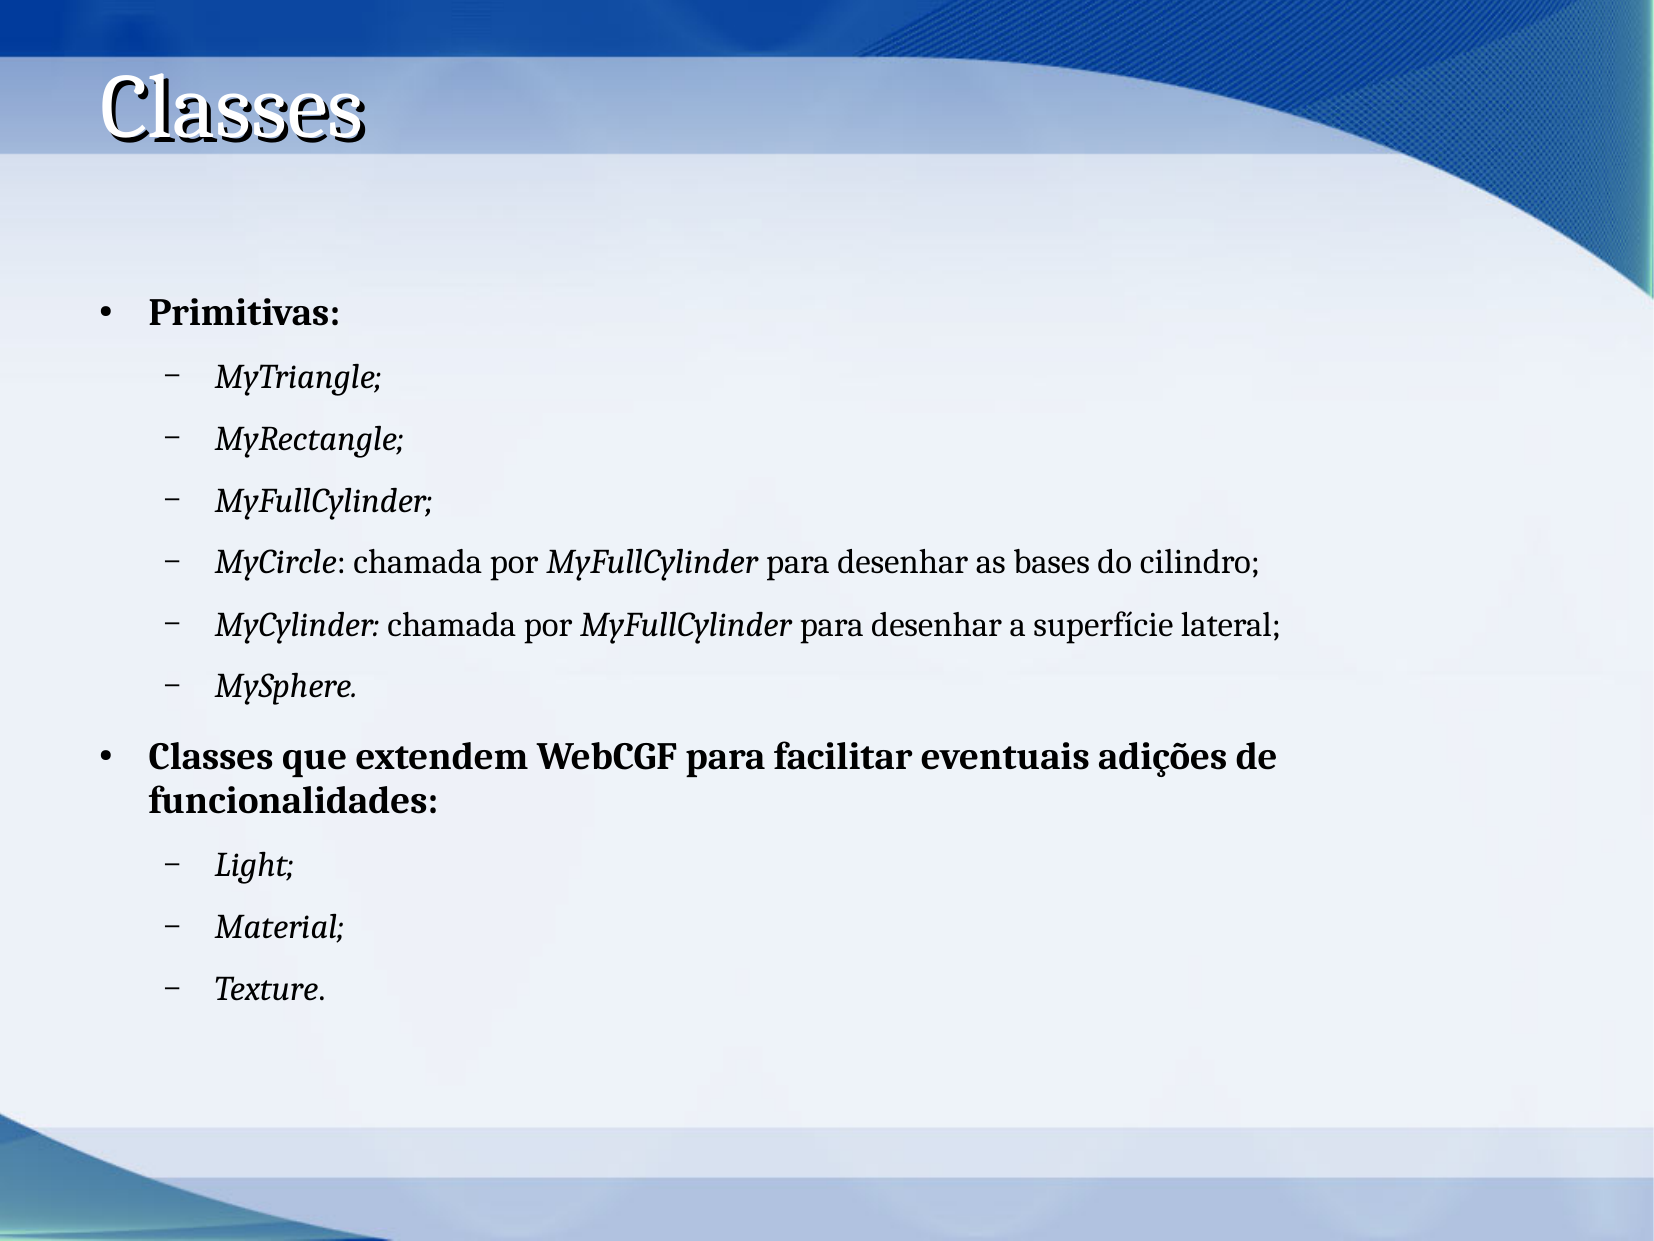

# Classes
Primitivas:
MyTriangle;
MyRectangle;
MyFullCylinder;
MyCircle: chamada por MyFullCylinder para desenhar as bases do cilindro;
MyCylinder: chamada por MyFullCylinder para desenhar a superfície lateral;
MySphere.
Classes que extendem WebCGF para facilitar eventuais adições de funcionalidades:
Light;
Material;
Texture.